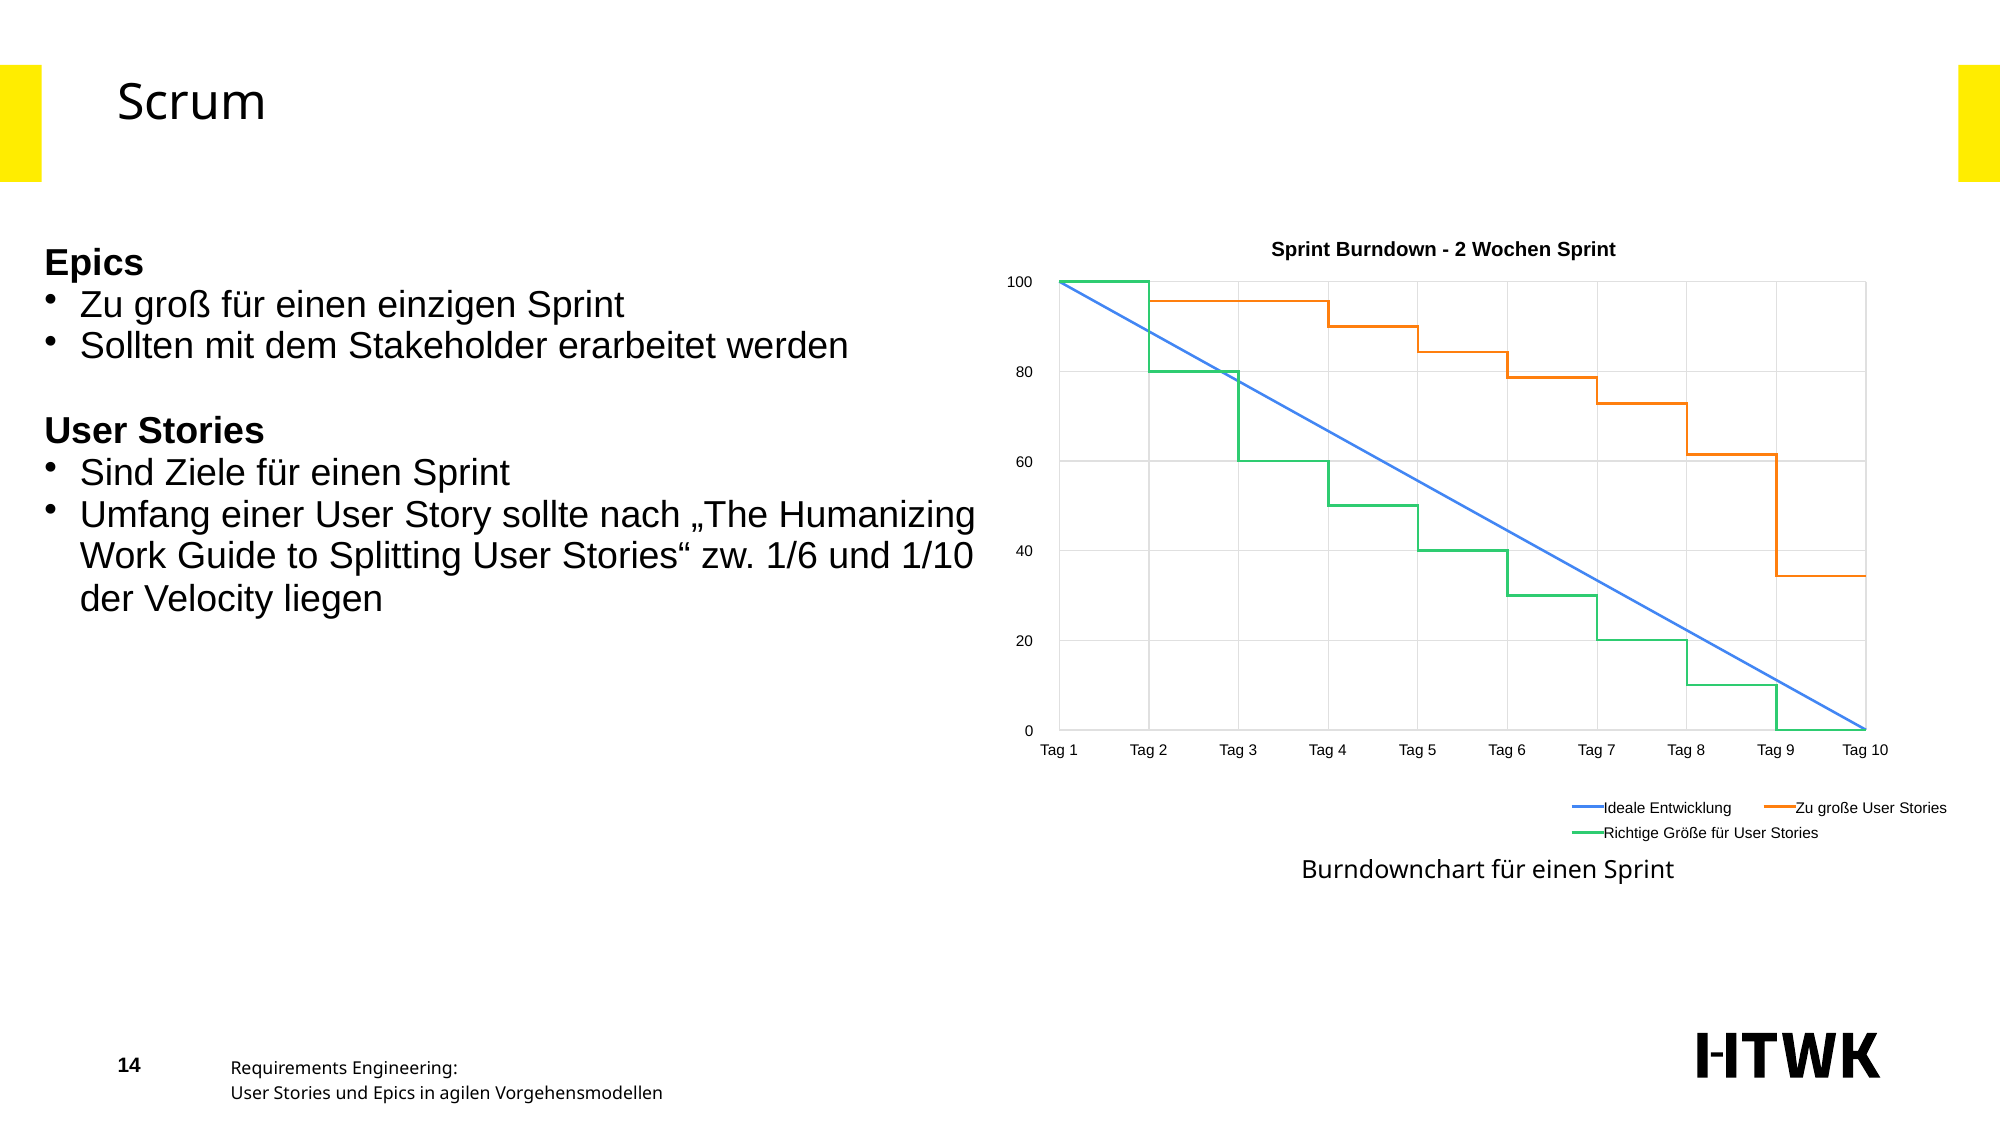

# Scrum
Epics
Zu groß für einen einzigen Sprint
Sollten mit dem Stakeholder erarbeitet werden
User Stories
Sind Ziele für einen Sprint
Umfang einer User Story sollte nach „The Humanizing Work Guide to Splitting User Stories“ zw. 1/6 und 1/10 der Velocity liegen
Burndownchart für einen Sprint
14